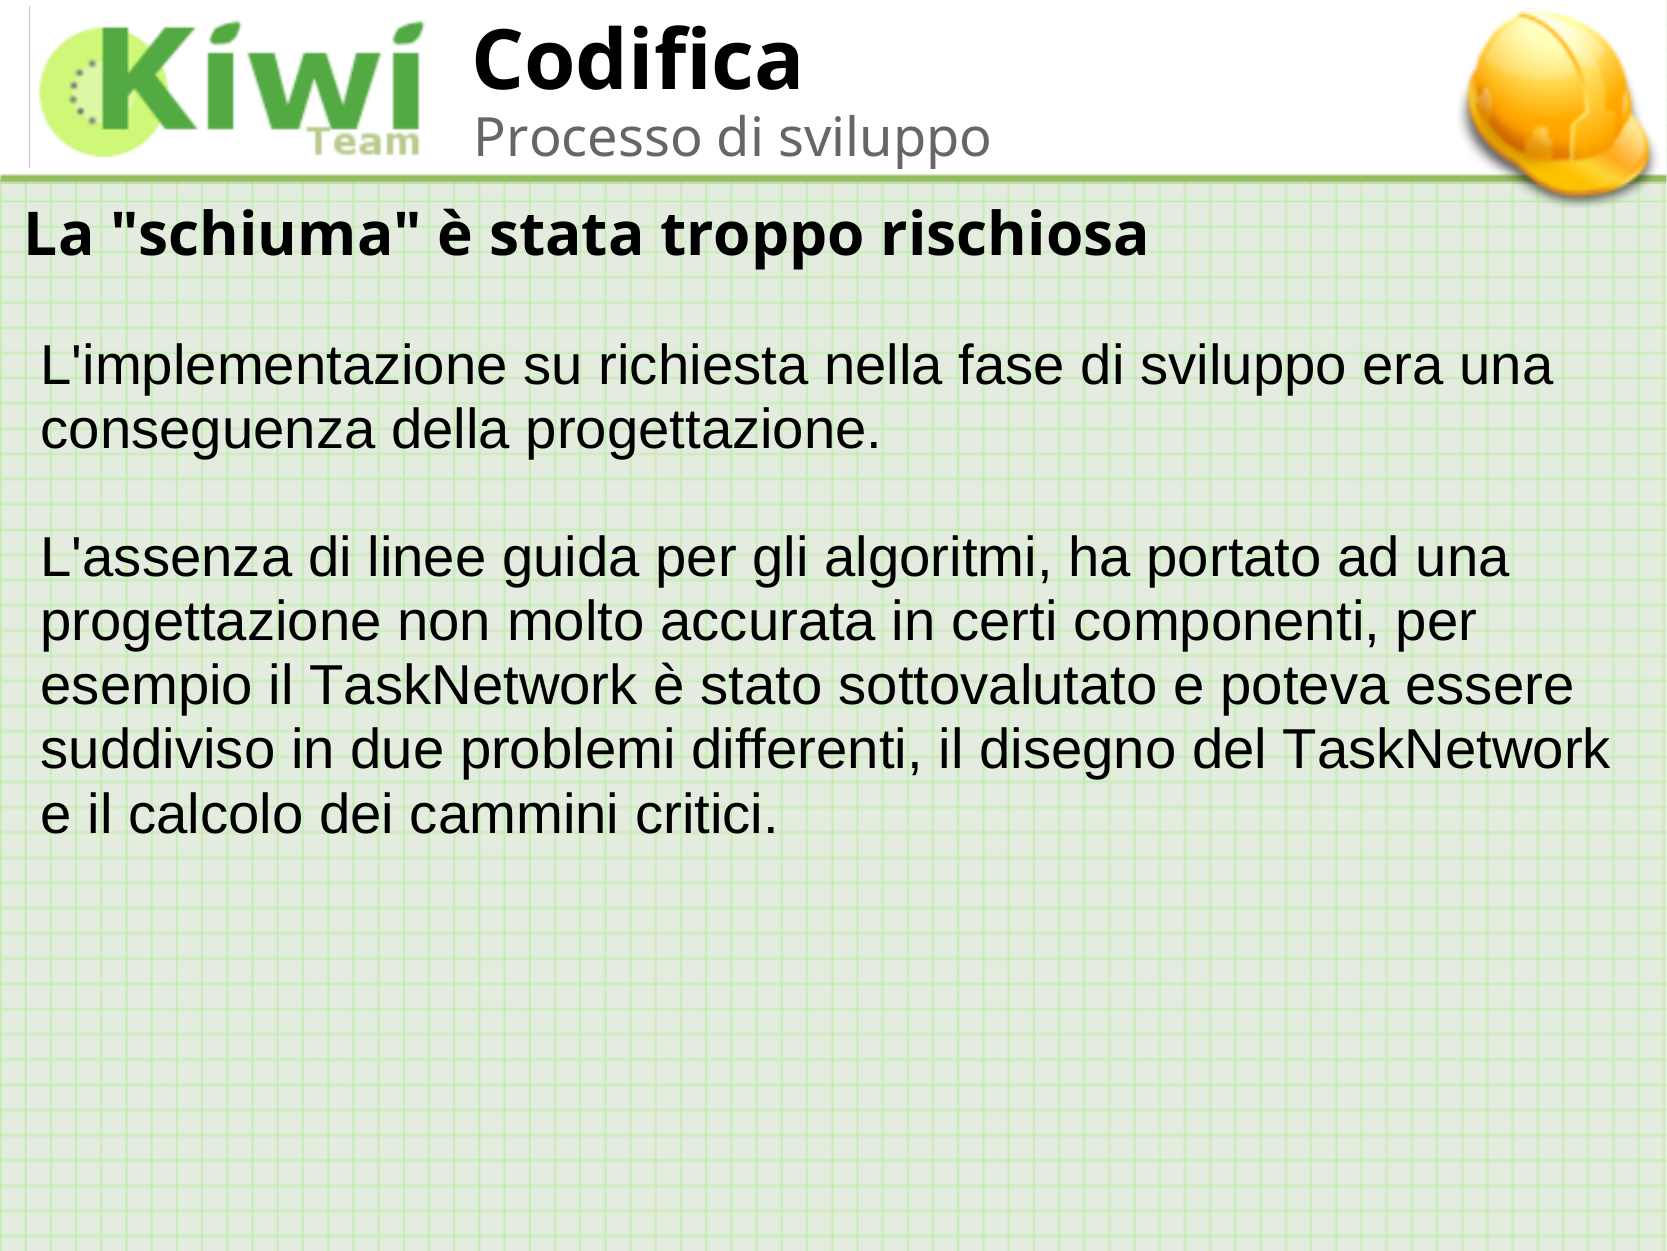

# Codifica
Processo di sviluppo
La "schiuma" è stata troppo rischiosa
L'implementazione su richiesta nella fase di sviluppo era una conseguenza della progettazione.
L'assenza di linee guida per gli algoritmi, ha portato ad una progettazione non molto accurata in certi componenti, per esempio il TaskNetwork è stato sottovalutato e poteva essere suddiviso in due problemi differenti, il disegno del TaskNetwork e il calcolo dei cammini critici.